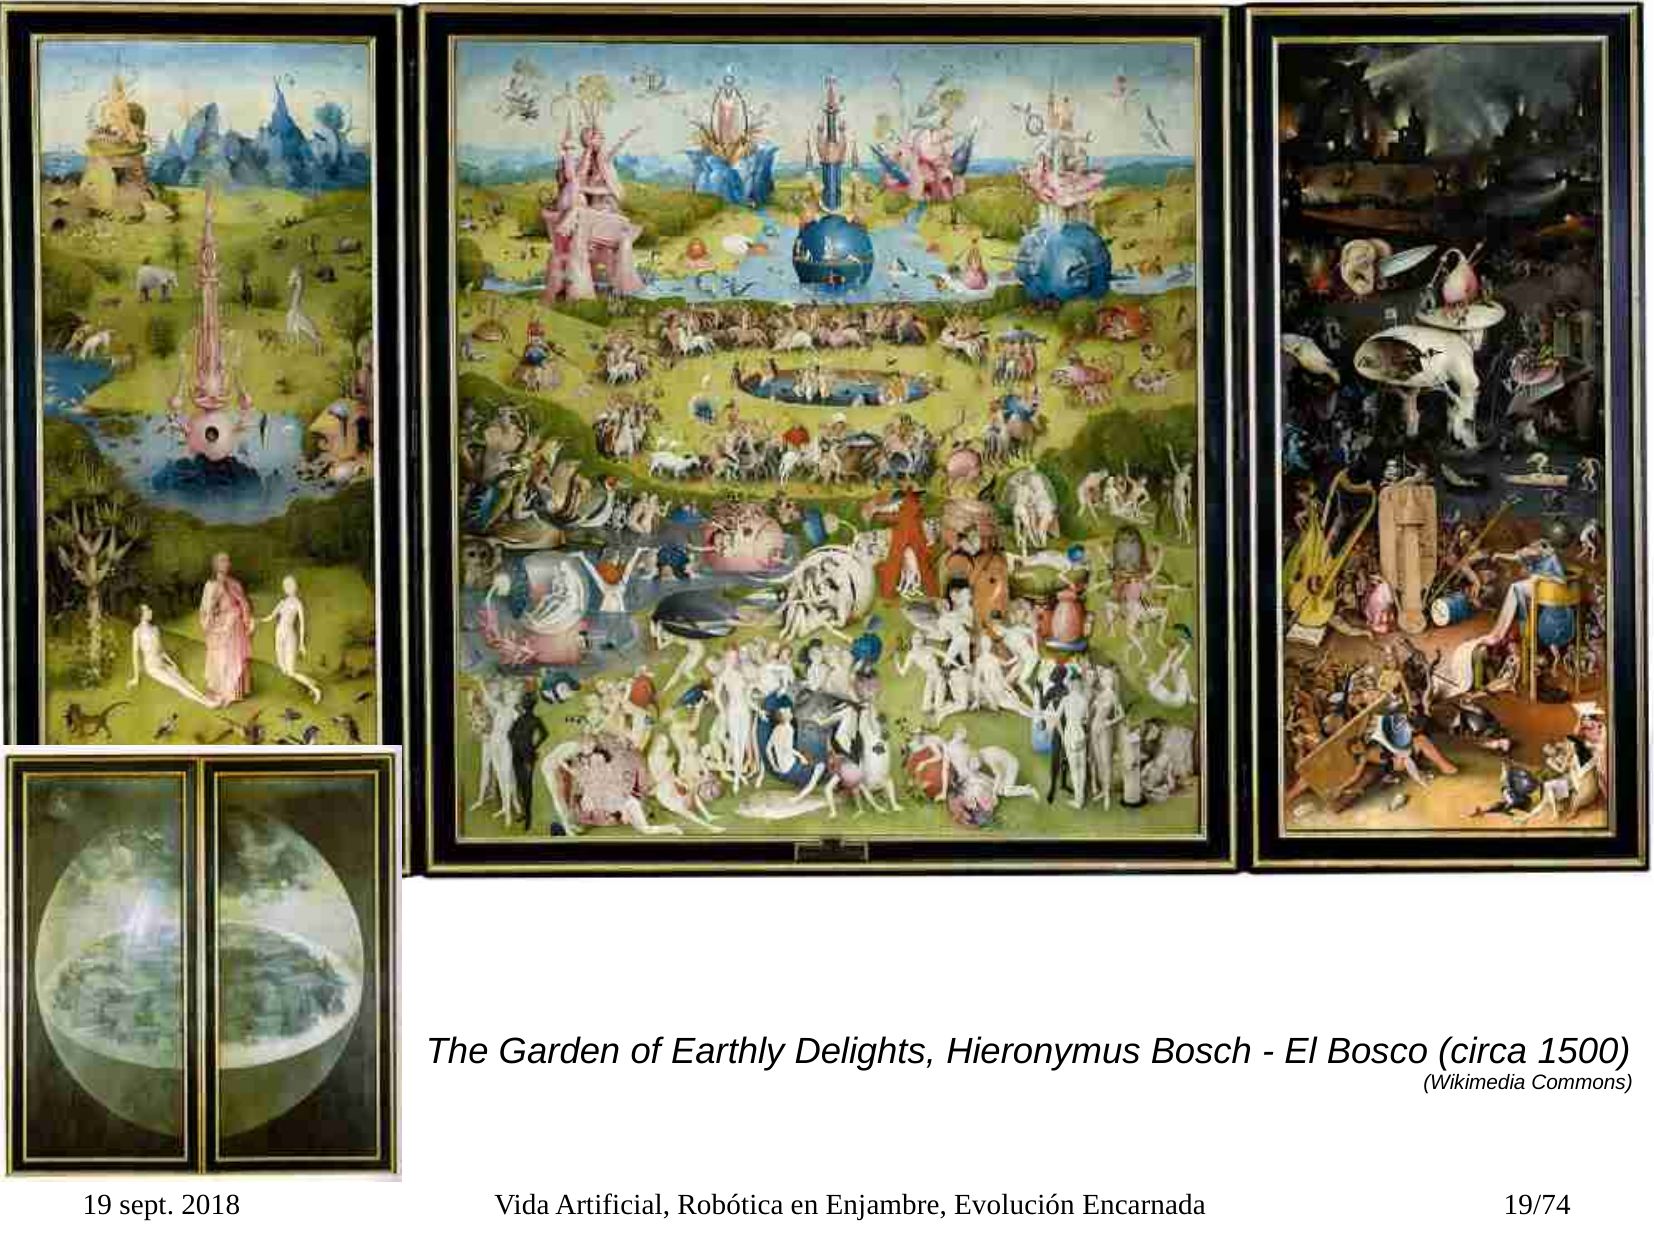

The Garden of Earthly Delights, Hieronymus Bosch - El Bosco (circa 1500)
(Wikimedia Commons)
19 sept. 2018
Vida Artificial, Robótica en Enjambre, Evolución Encarnada
19